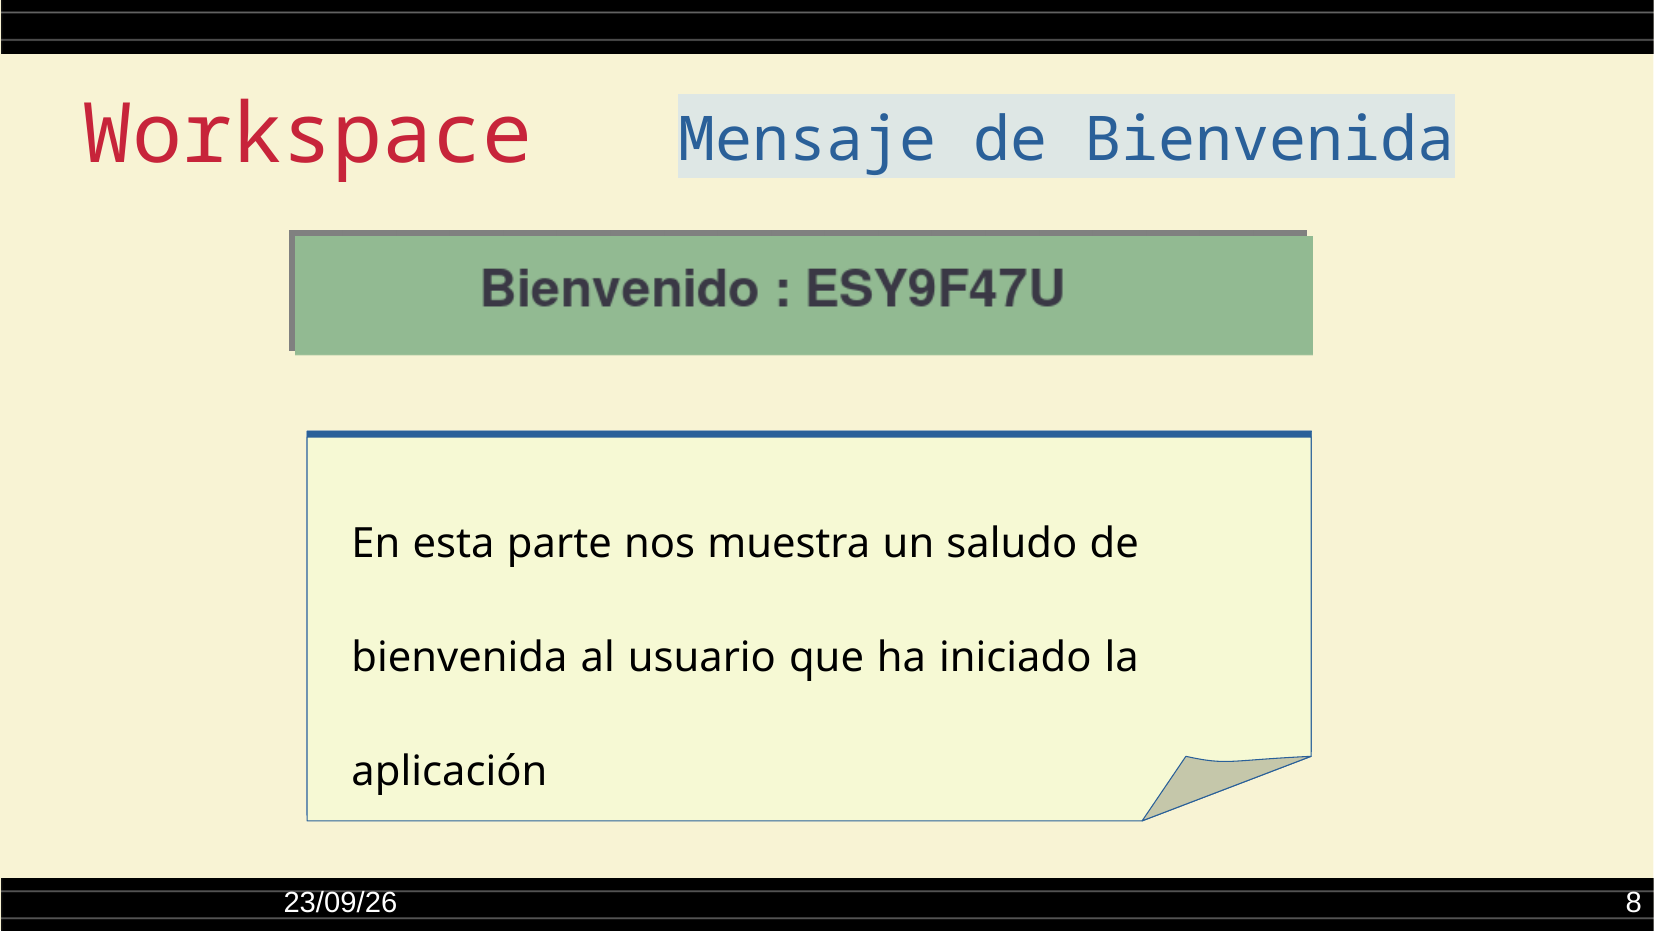

# Workspace
Mensaje de Bienvenida
En esta parte nos muestra un saludo de bienvenida al usuario que ha iniciado la aplicación